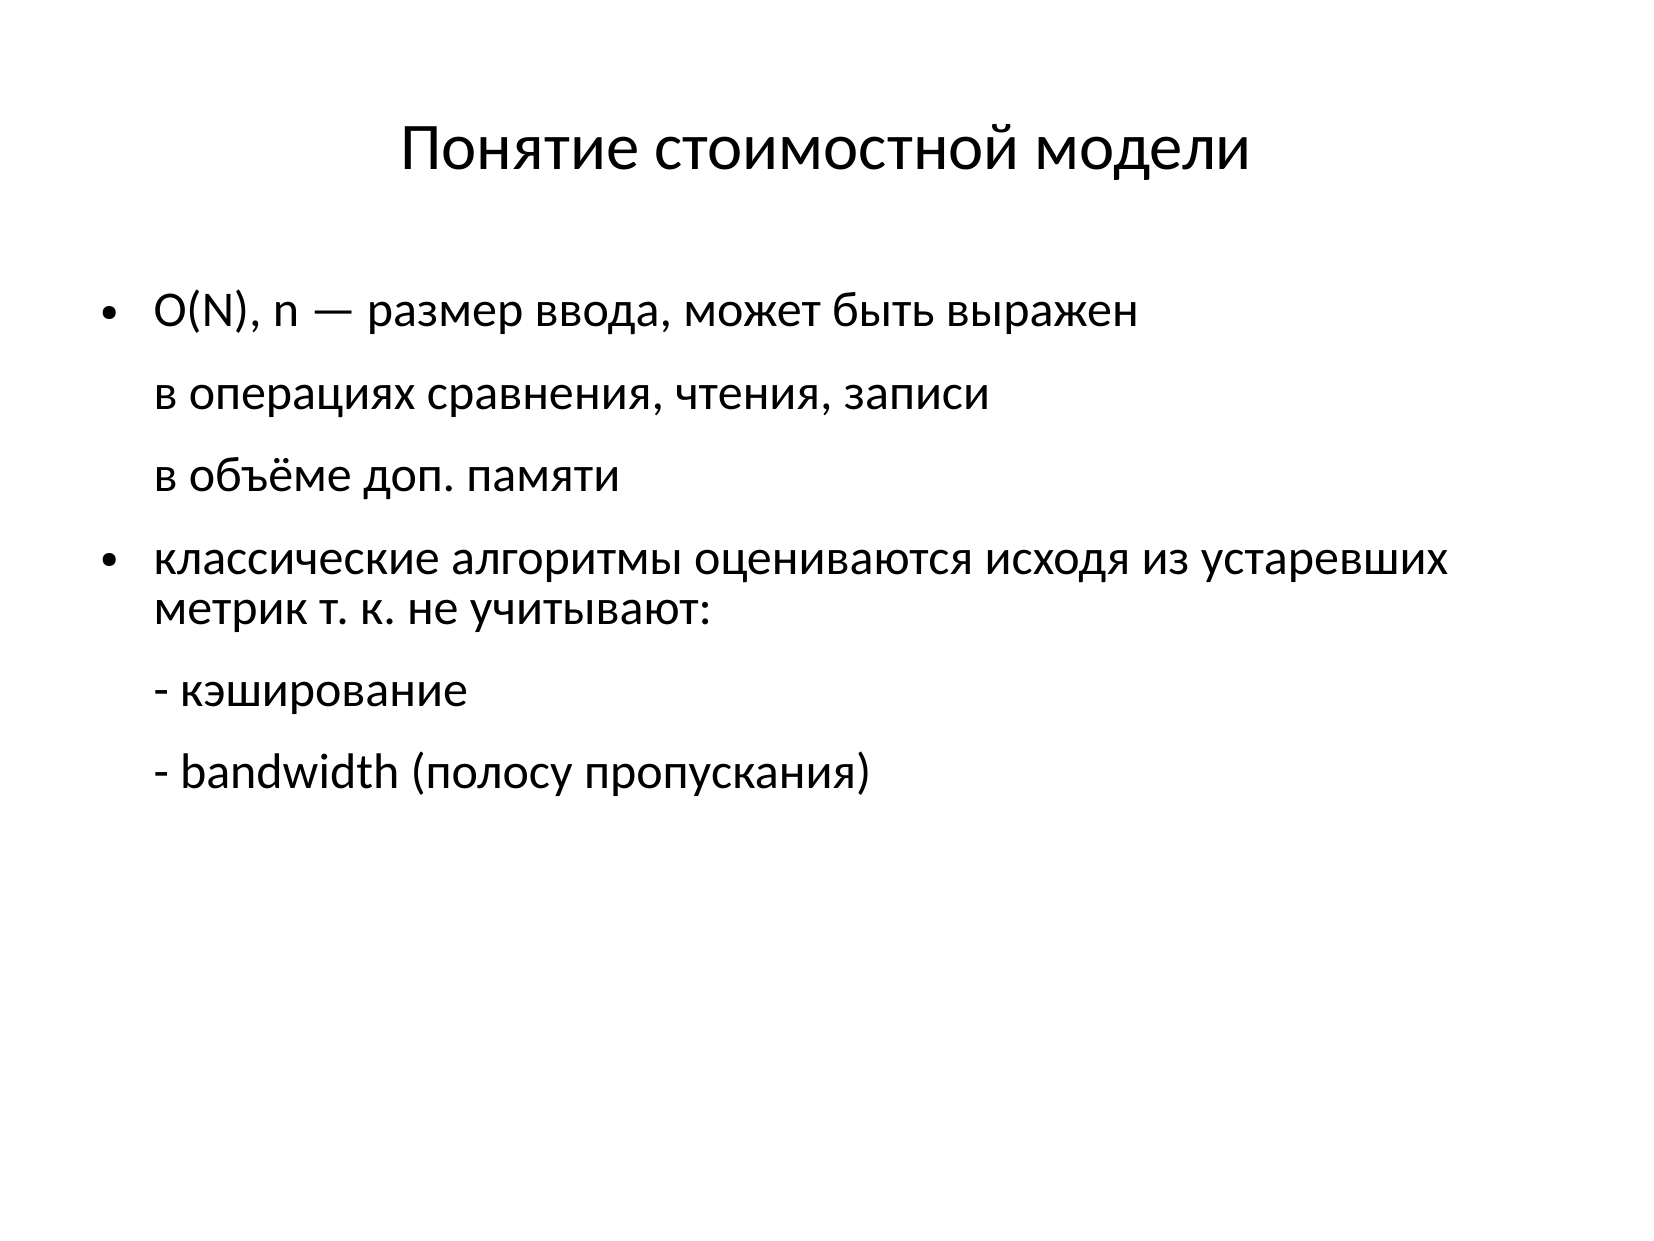

# Понятие стоимостной модели
O(N), n — размер ввода, может быть выражен
в операциях сравнения, чтения, записи
в объёме доп. памяти
классические алгоритмы оцениваются исходя из устаревших метрик т. к. не учитывают:
- кэширование
- bandwidth (полосу пропускания)